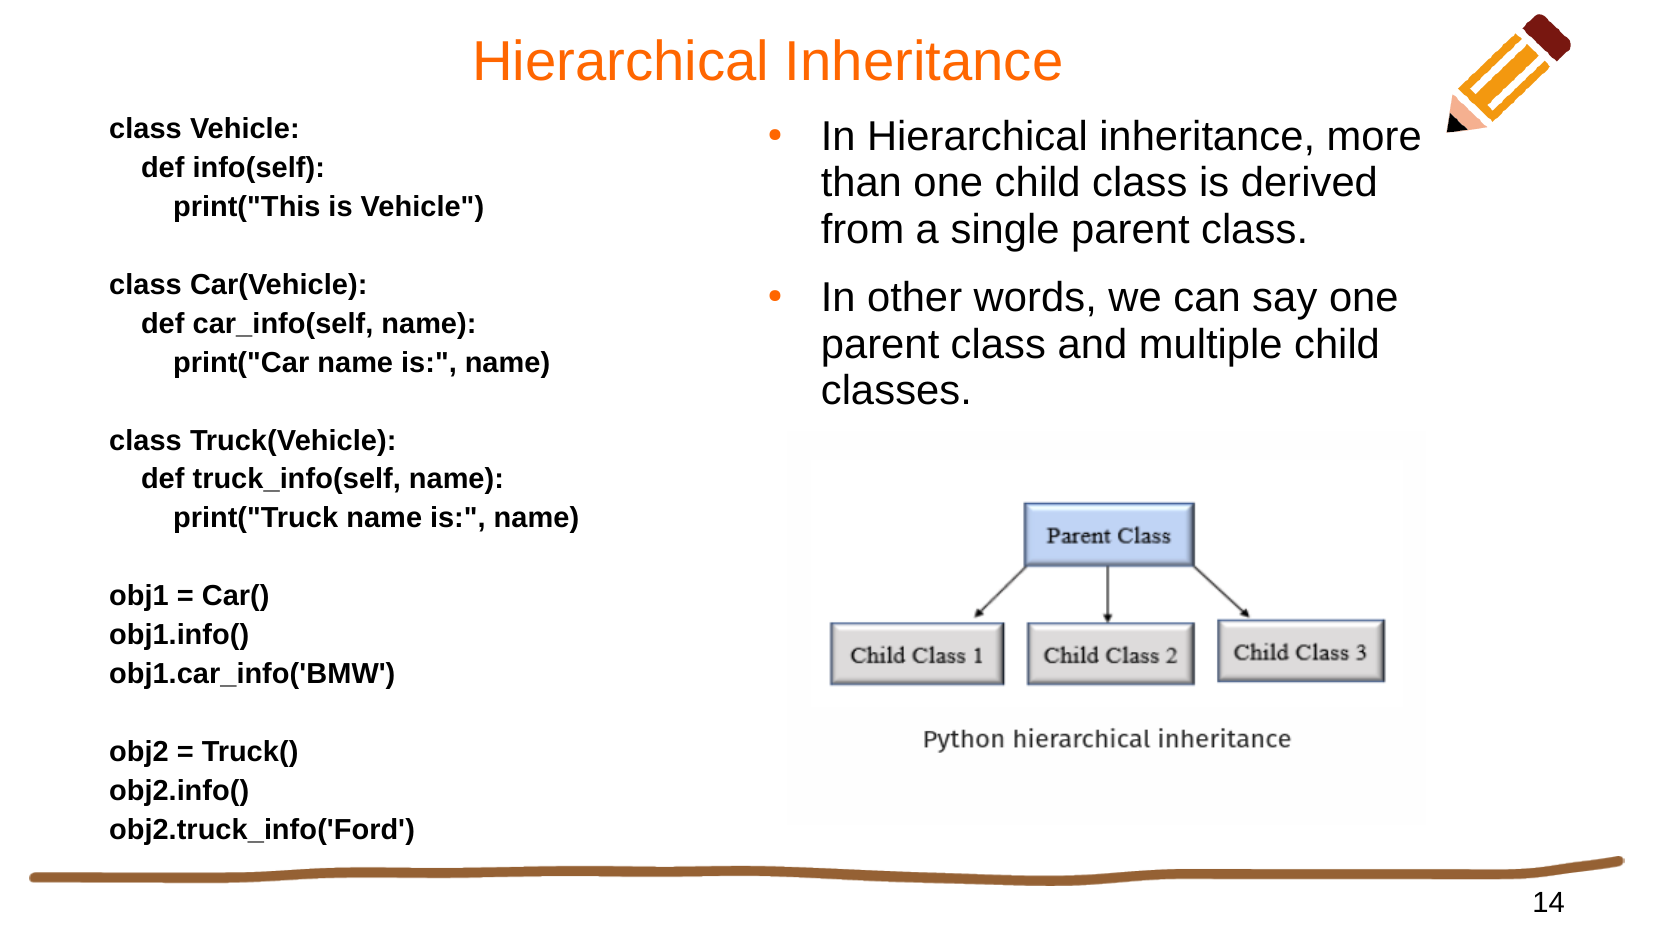

# Hierarchical Inheritance
class Vehicle:
 def info(self):
 print("This is Vehicle")
class Car(Vehicle):
 def car_info(self, name):
 print("Car name is:", name)
class Truck(Vehicle):
 def truck_info(self, name):
 print("Truck name is:", name)
obj1 = Car()
obj1.info()
obj1.car_info('BMW')
obj2 = Truck()
obj2.info()
obj2.truck_info('Ford')
In Hierarchical inheritance, more than one child class is derived from a single parent class.
In other words, we can say one parent class and multiple child classes.
14